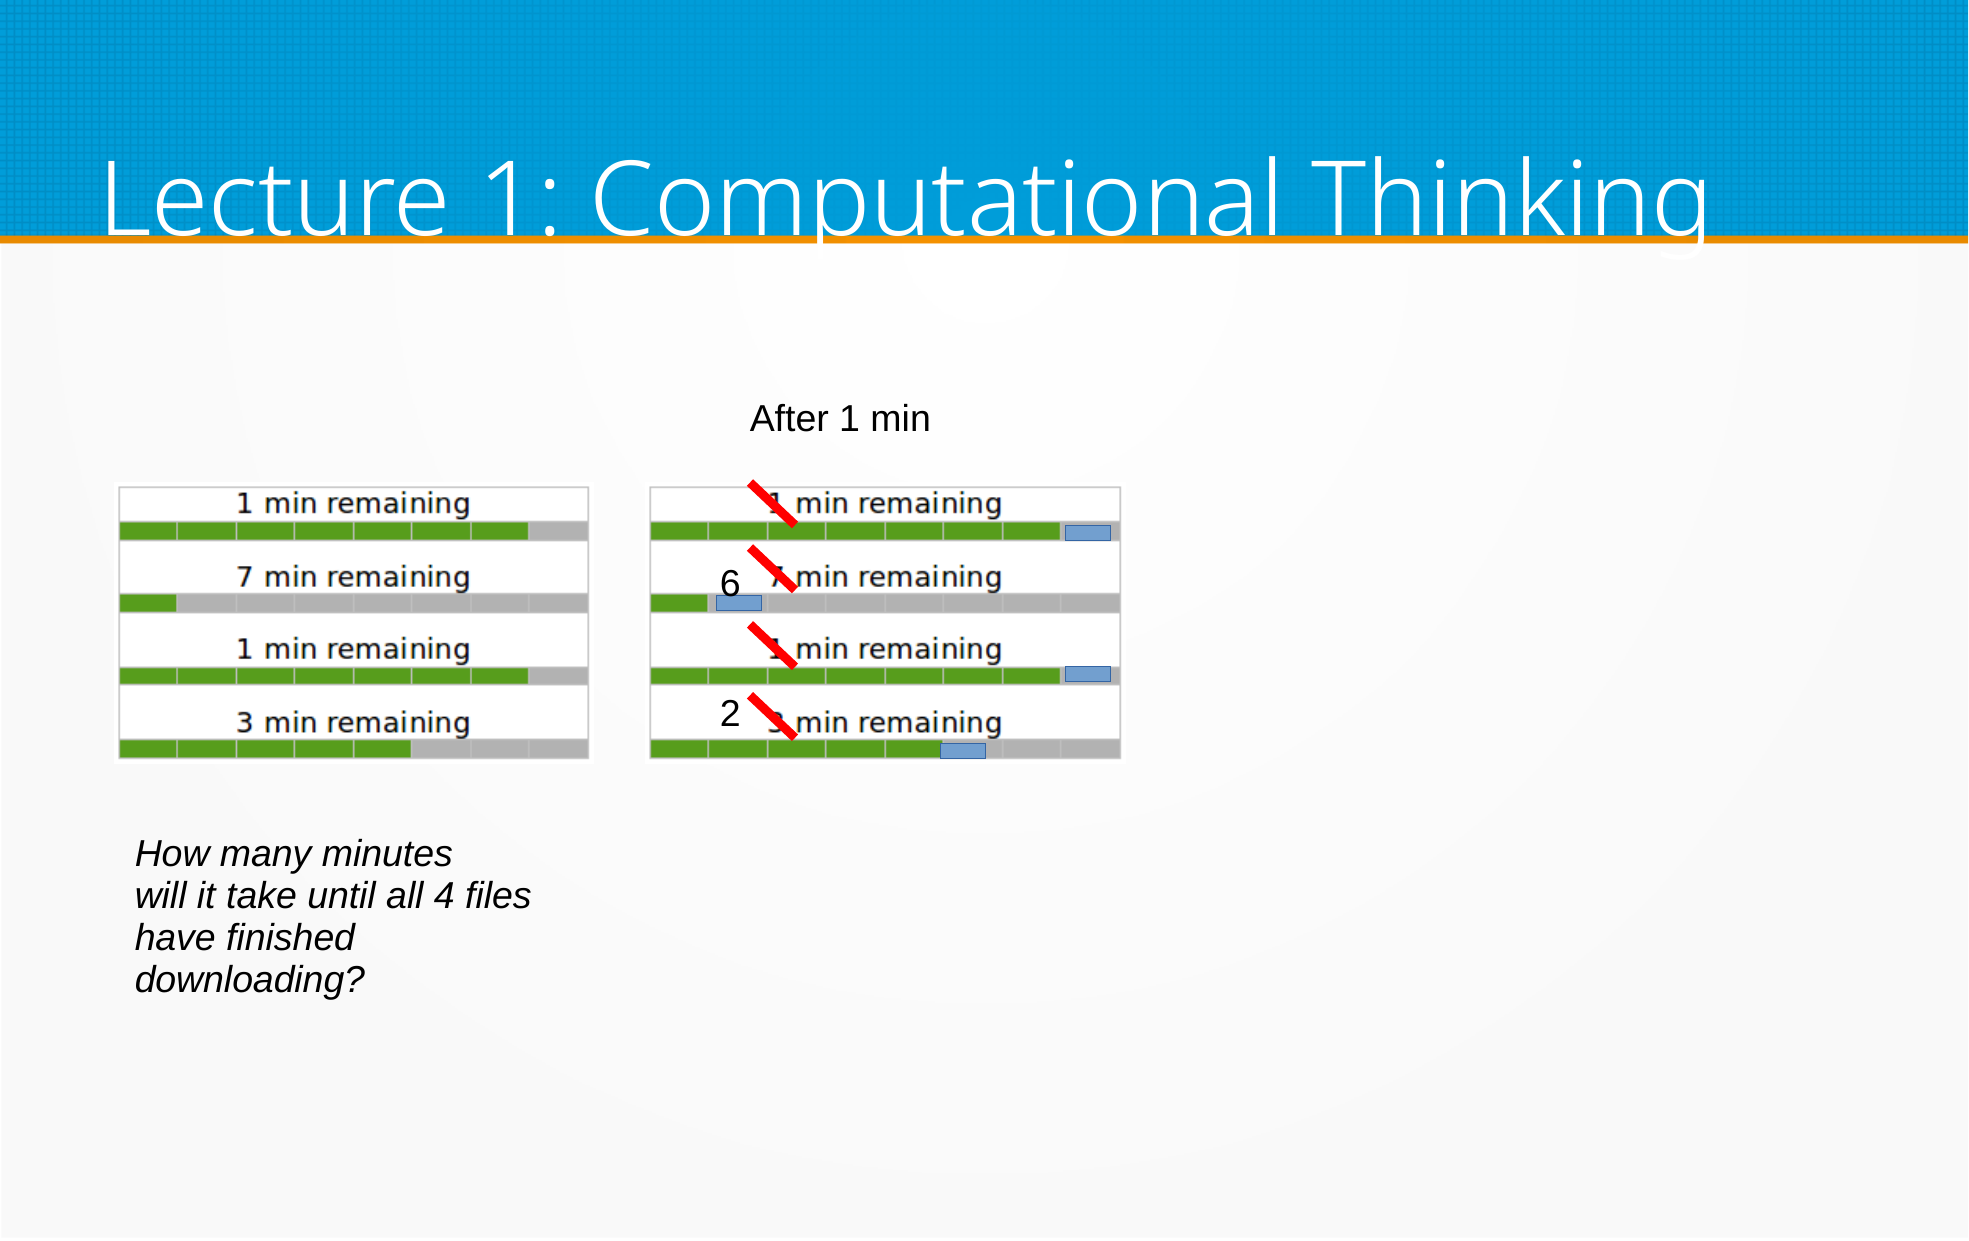

# Lecture 1: Computational Thinking
After 1 min
6
2
How many minutes
will it take until all 4 ﬁles have ﬁnished downloading?